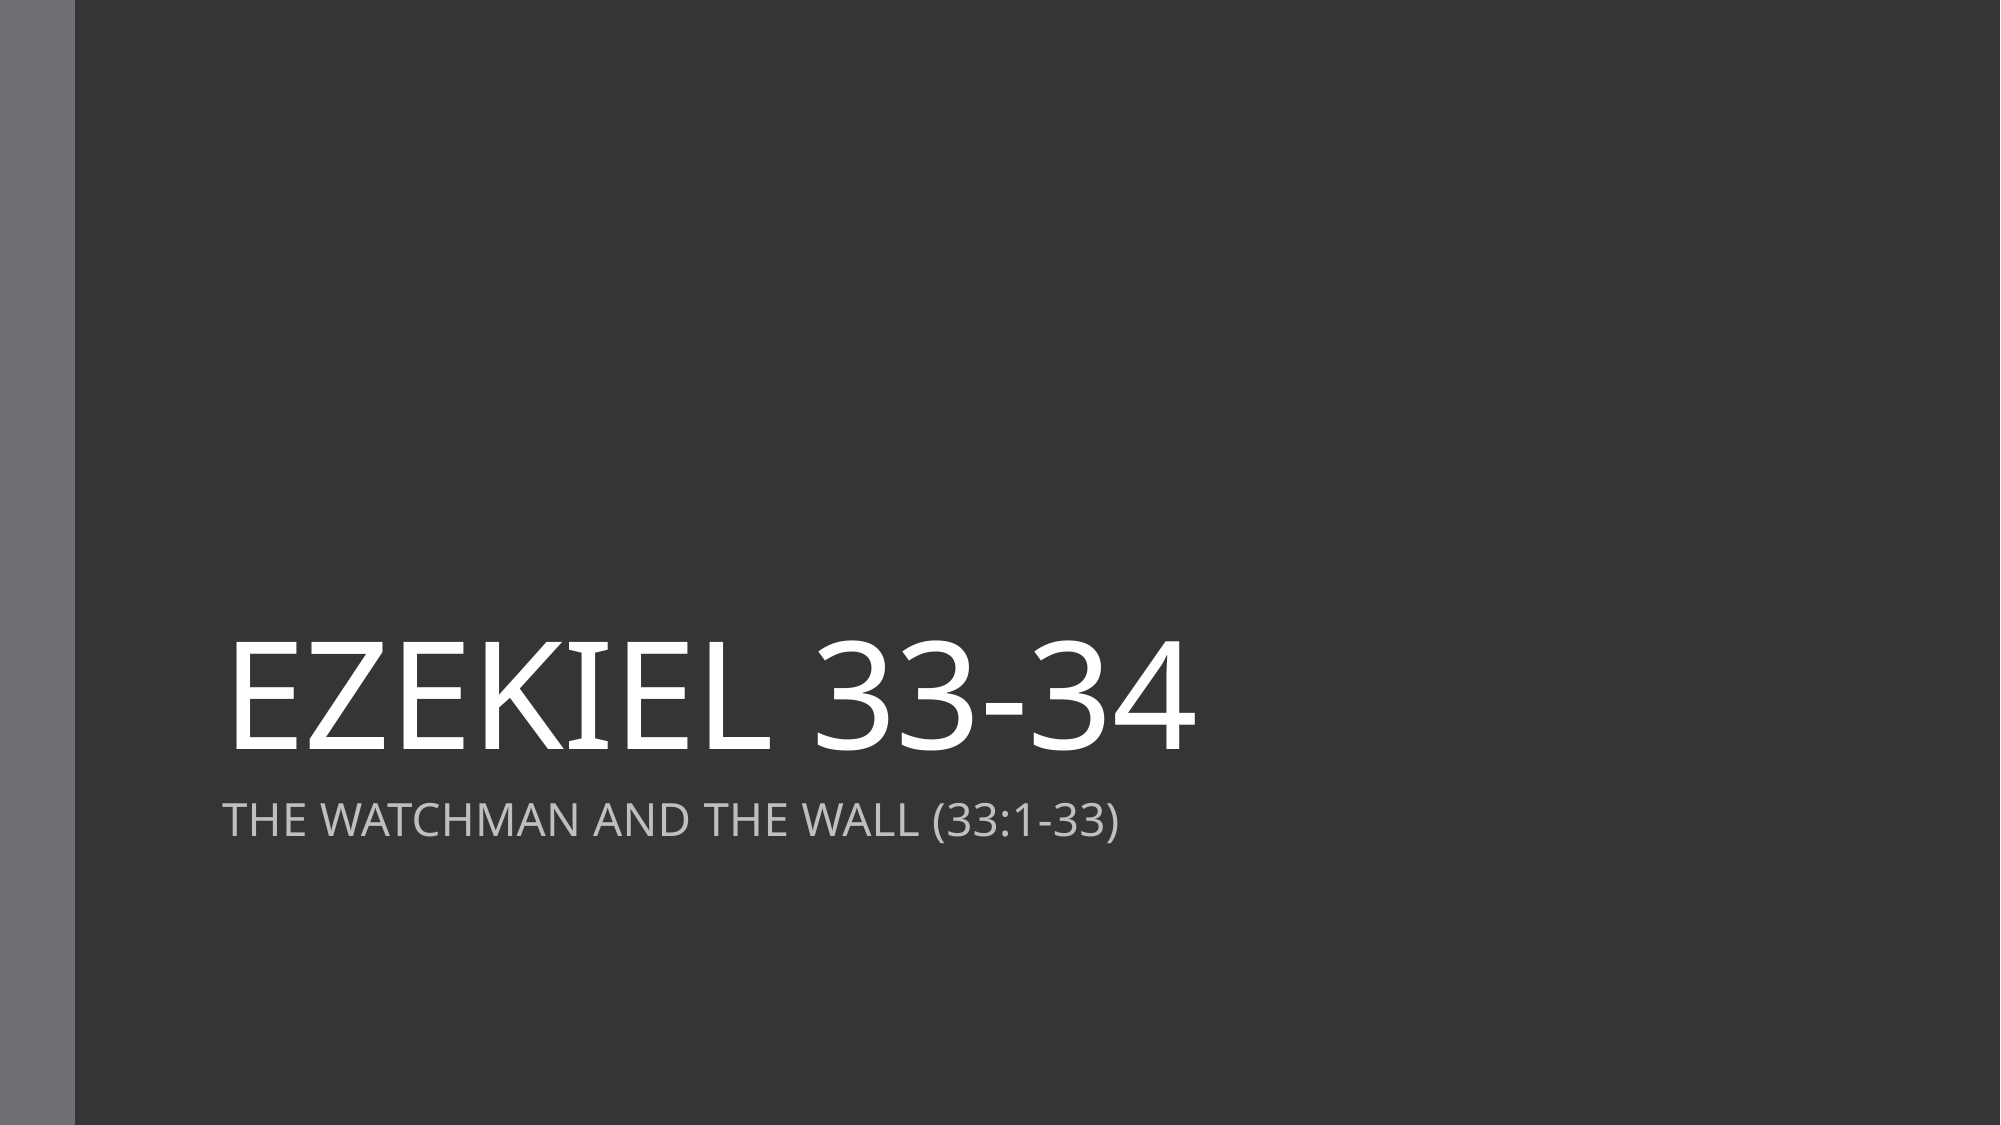

# EZEKIEL 33-34
THE WATCHMAN AND THE WALL (33:1-33)